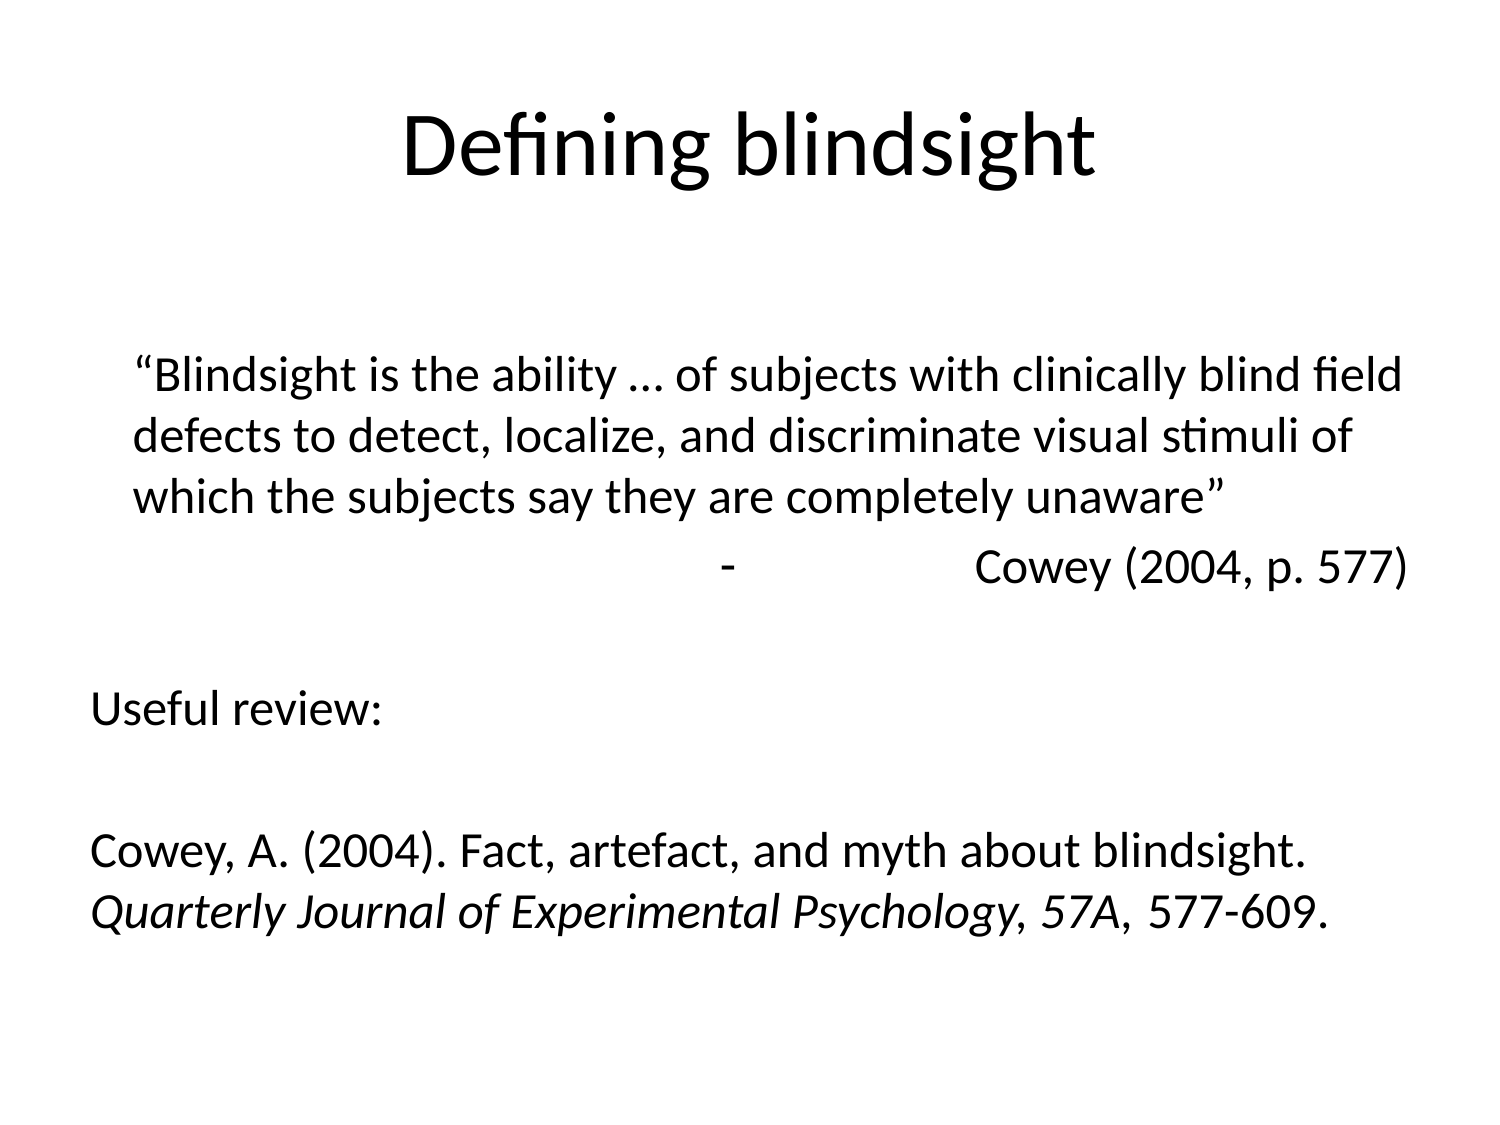

# Defining blindsight
	“Blindsight is the ability … of subjects with clinically blind field defects to detect, localize, and discriminate visual stimuli of which the subjects say they are completely unaware”
Cowey (2004, p. 577)
Useful review:
Cowey, A. (2004). Fact, artefact, and myth about blindsight. Quarterly Journal of Experimental Psychology, 57A, 577-609.